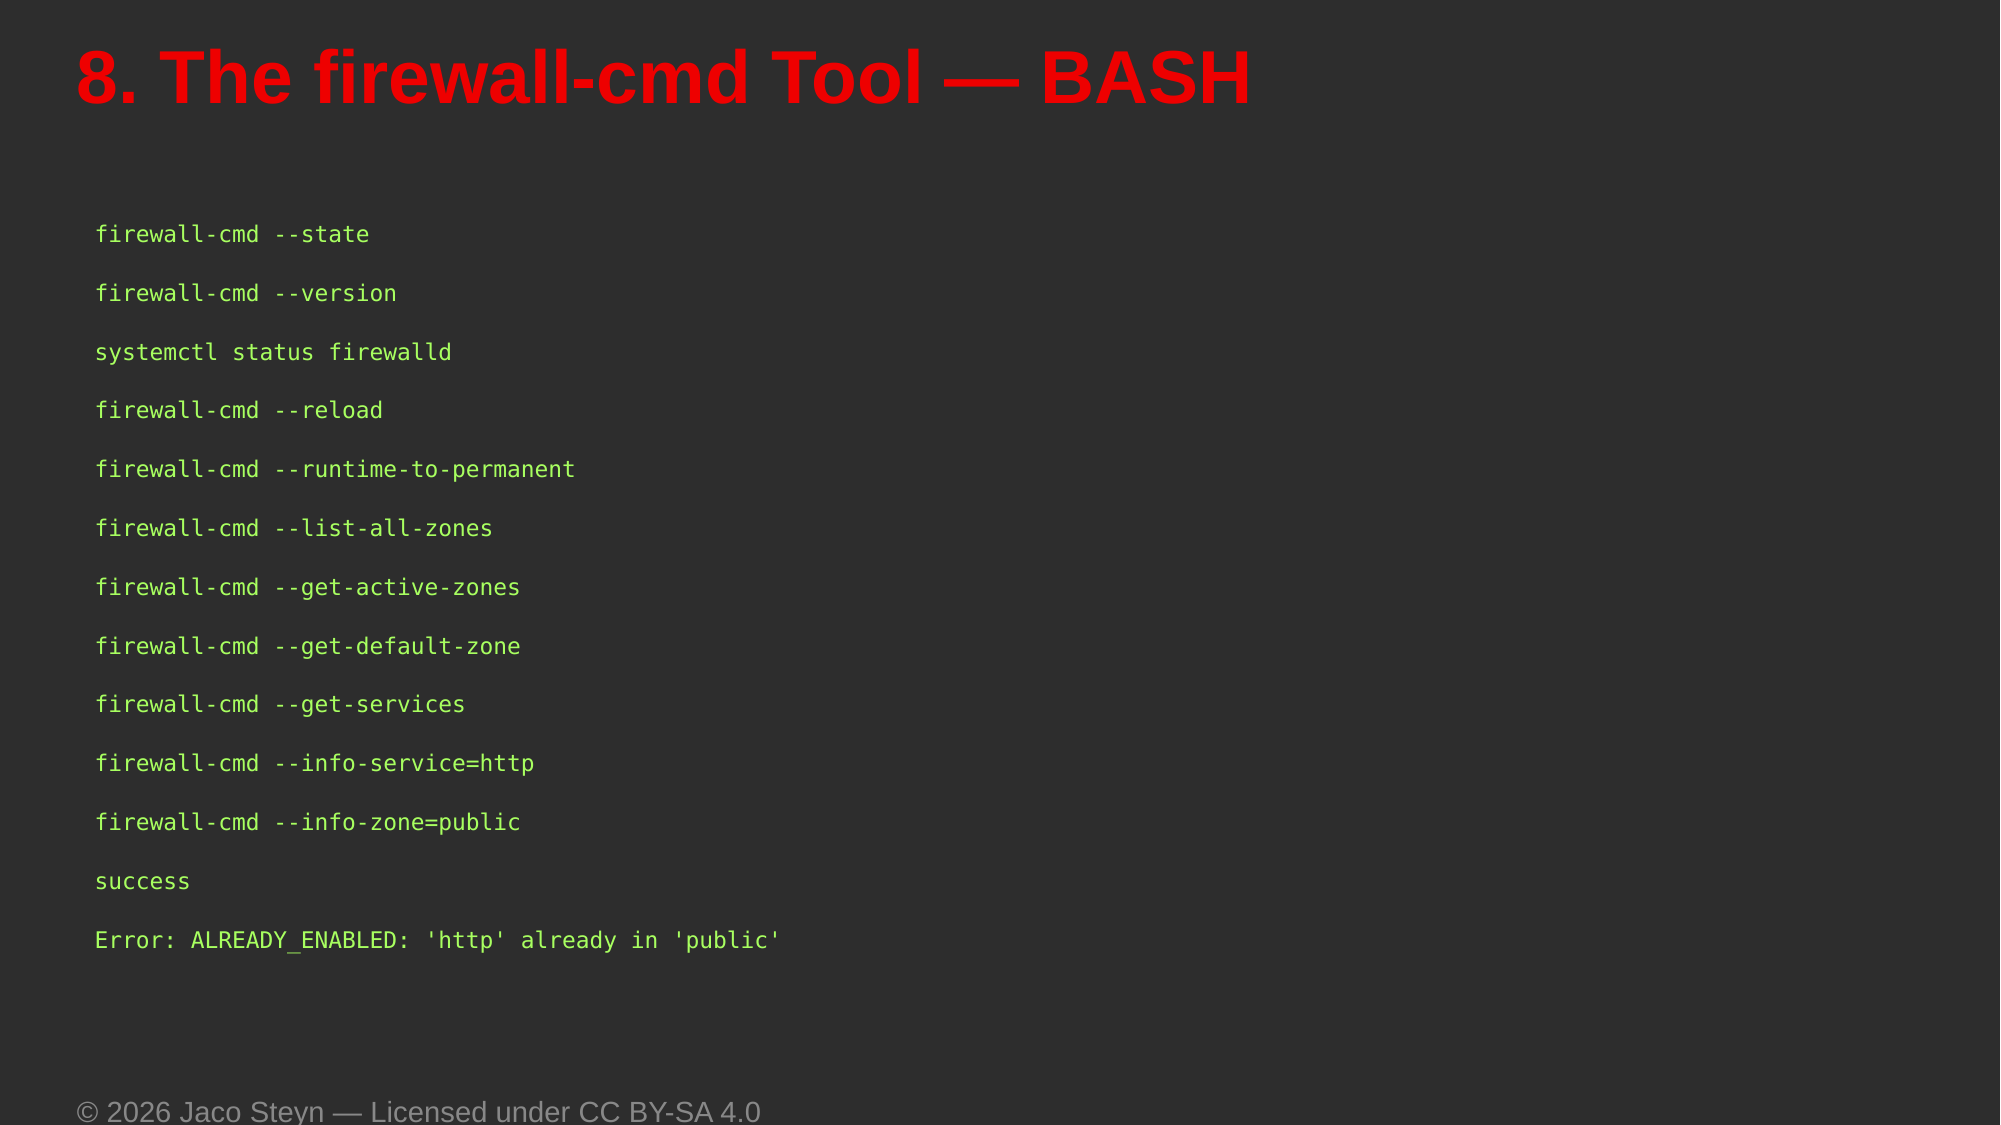

8. The firewall-cmd Tool — BASH
firewall-cmd --state
firewall-cmd --version
systemctl status firewalld
firewall-cmd --reload
firewall-cmd --runtime-to-permanent
firewall-cmd --list-all-zones
firewall-cmd --get-active-zones
firewall-cmd --get-default-zone
firewall-cmd --get-services
firewall-cmd --info-service=http
firewall-cmd --info-zone=public
success
Error: ALREADY_ENABLED: 'http' already in 'public'
© 2026 Jaco Steyn — Licensed under CC BY-SA 4.0